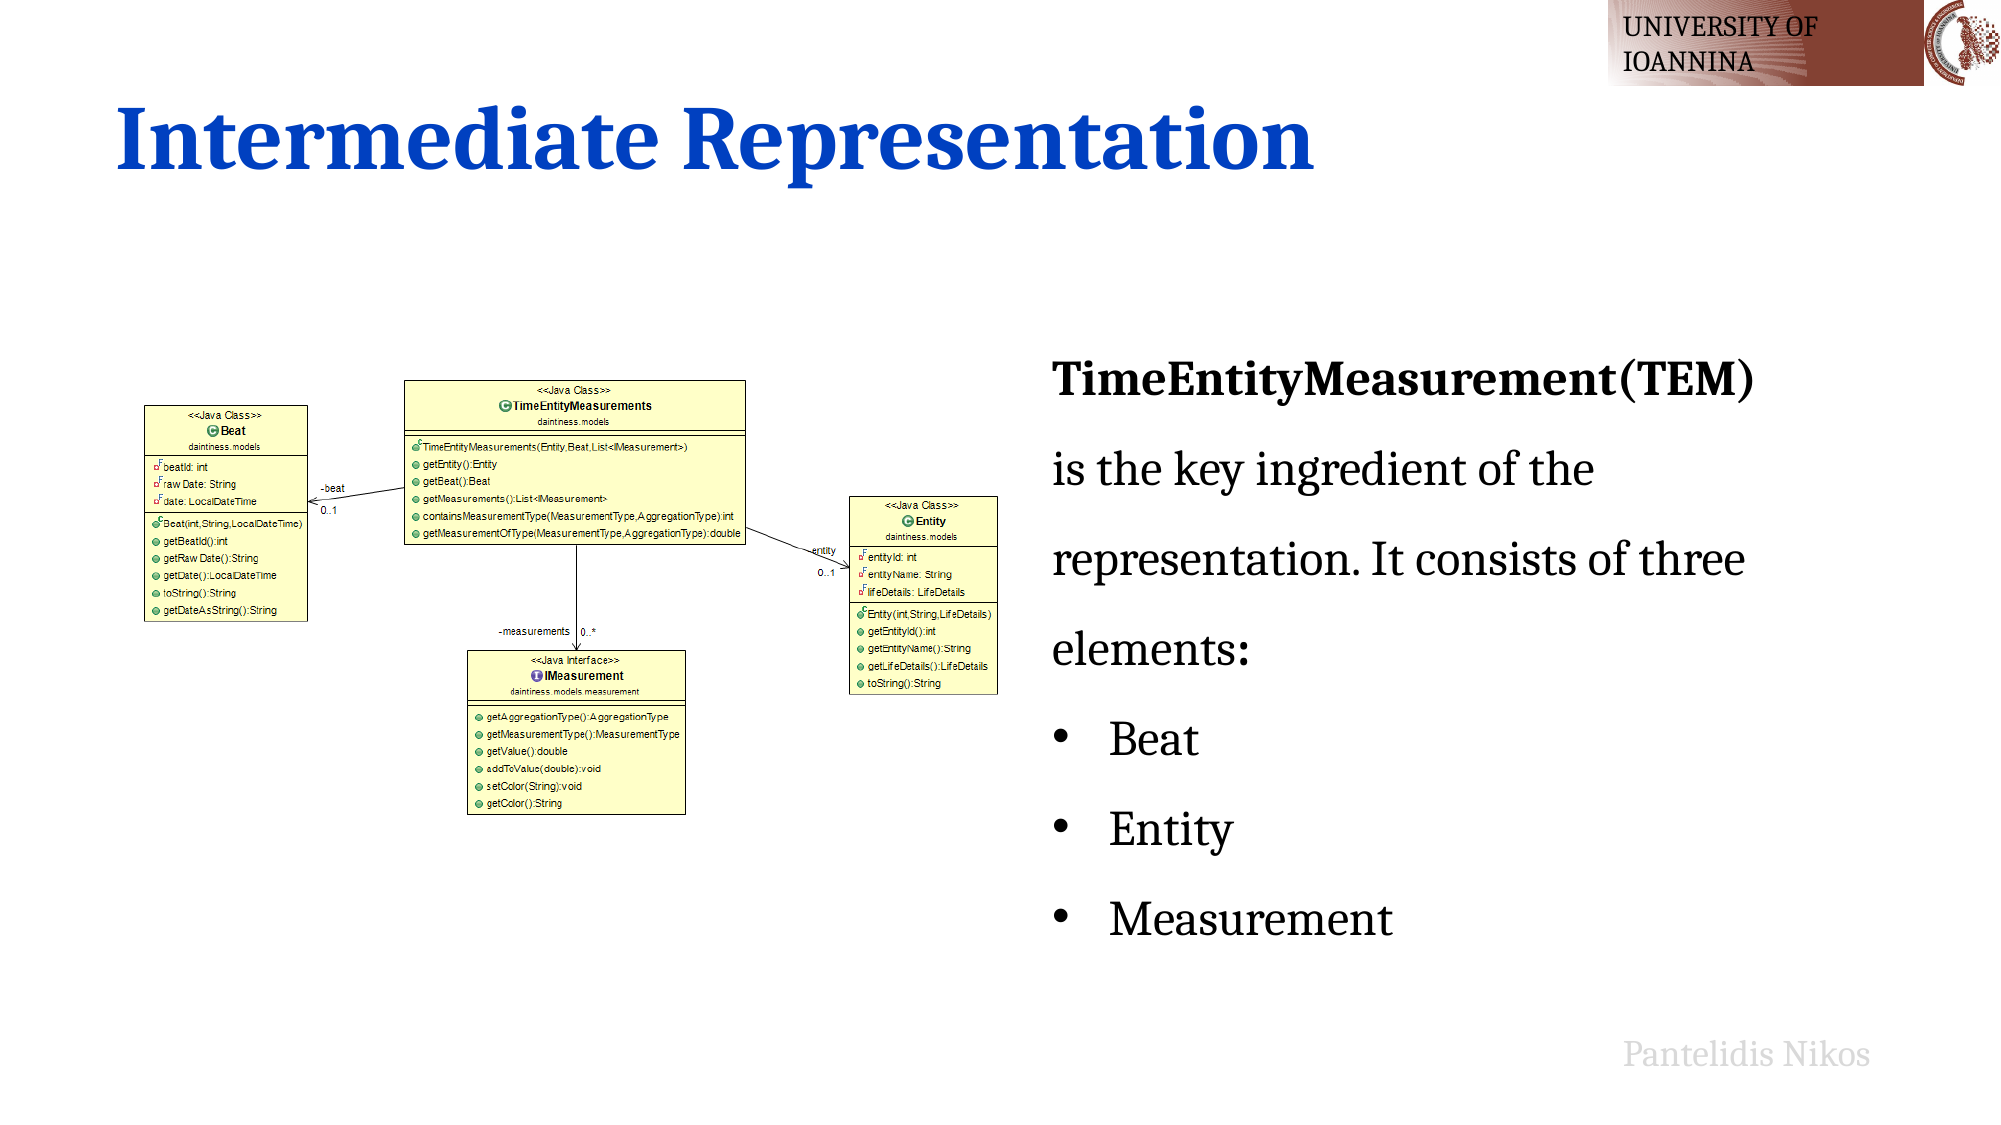

Intermediate Representation
TimeEntityMeasurement(TEM)
is the key ingredient of the representation. It consists of three elements:
Beat
Entity
Measurement